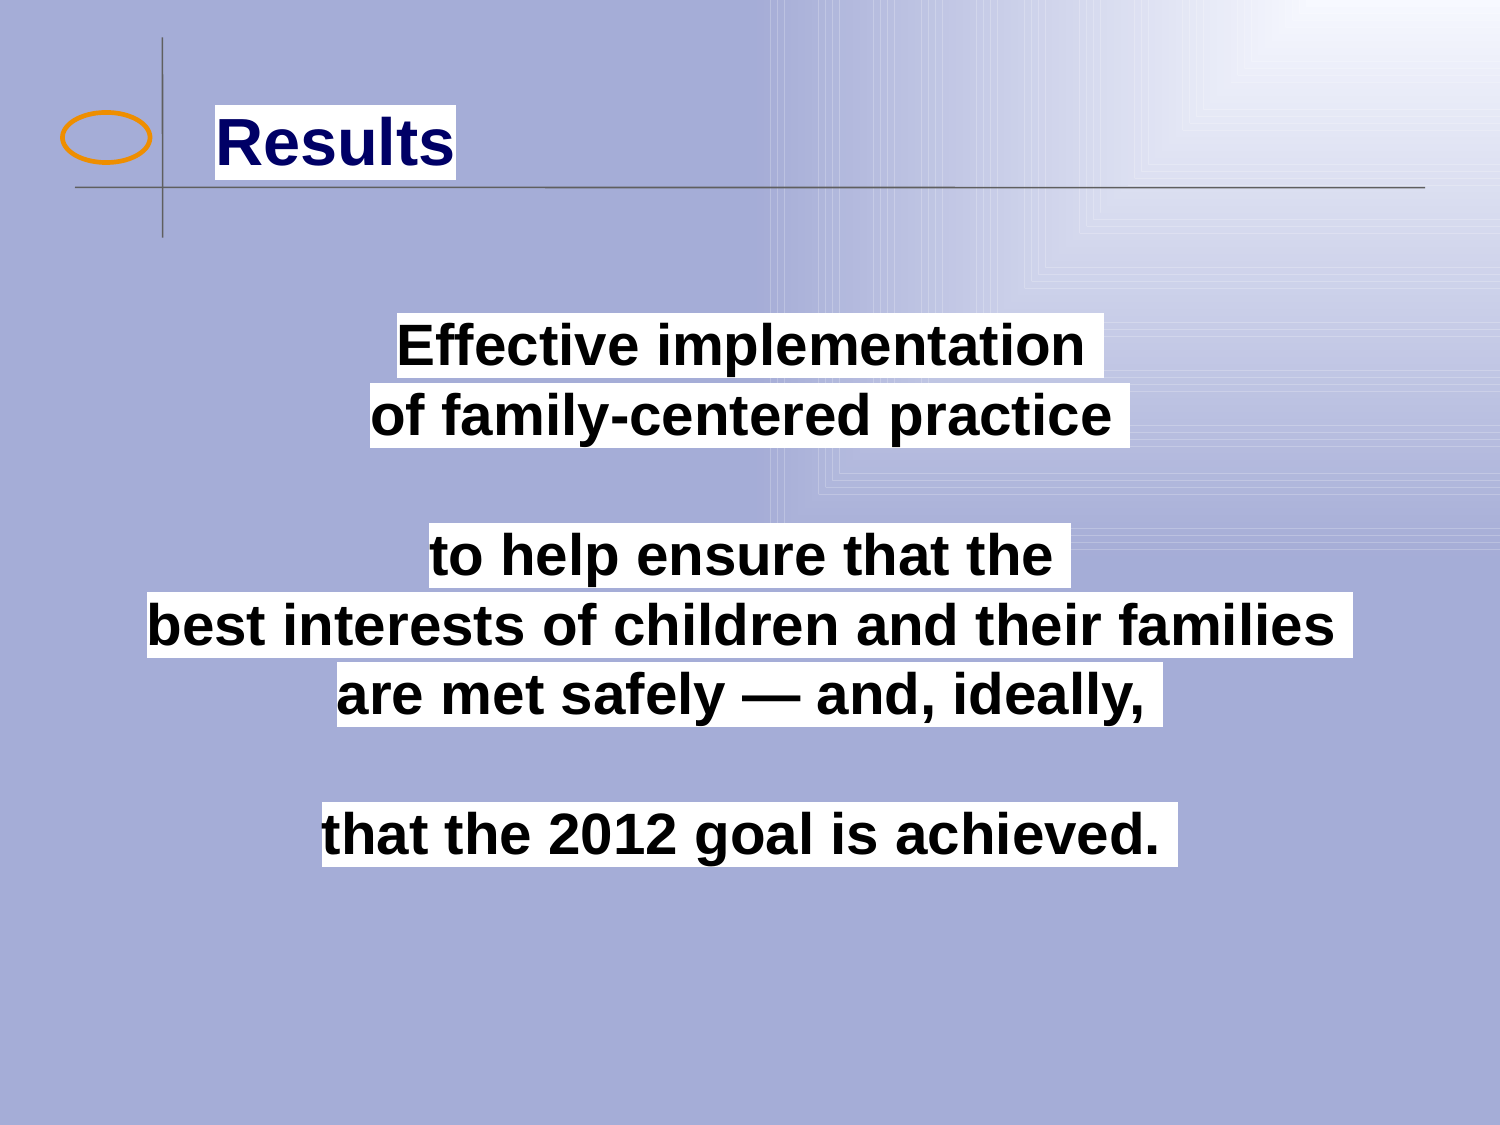

# Results
Effective implementation
of family-centered practice
to help ensure that the
best interests of children and their families
are met safely — and, ideally,
that the 2012 goal is achieved.